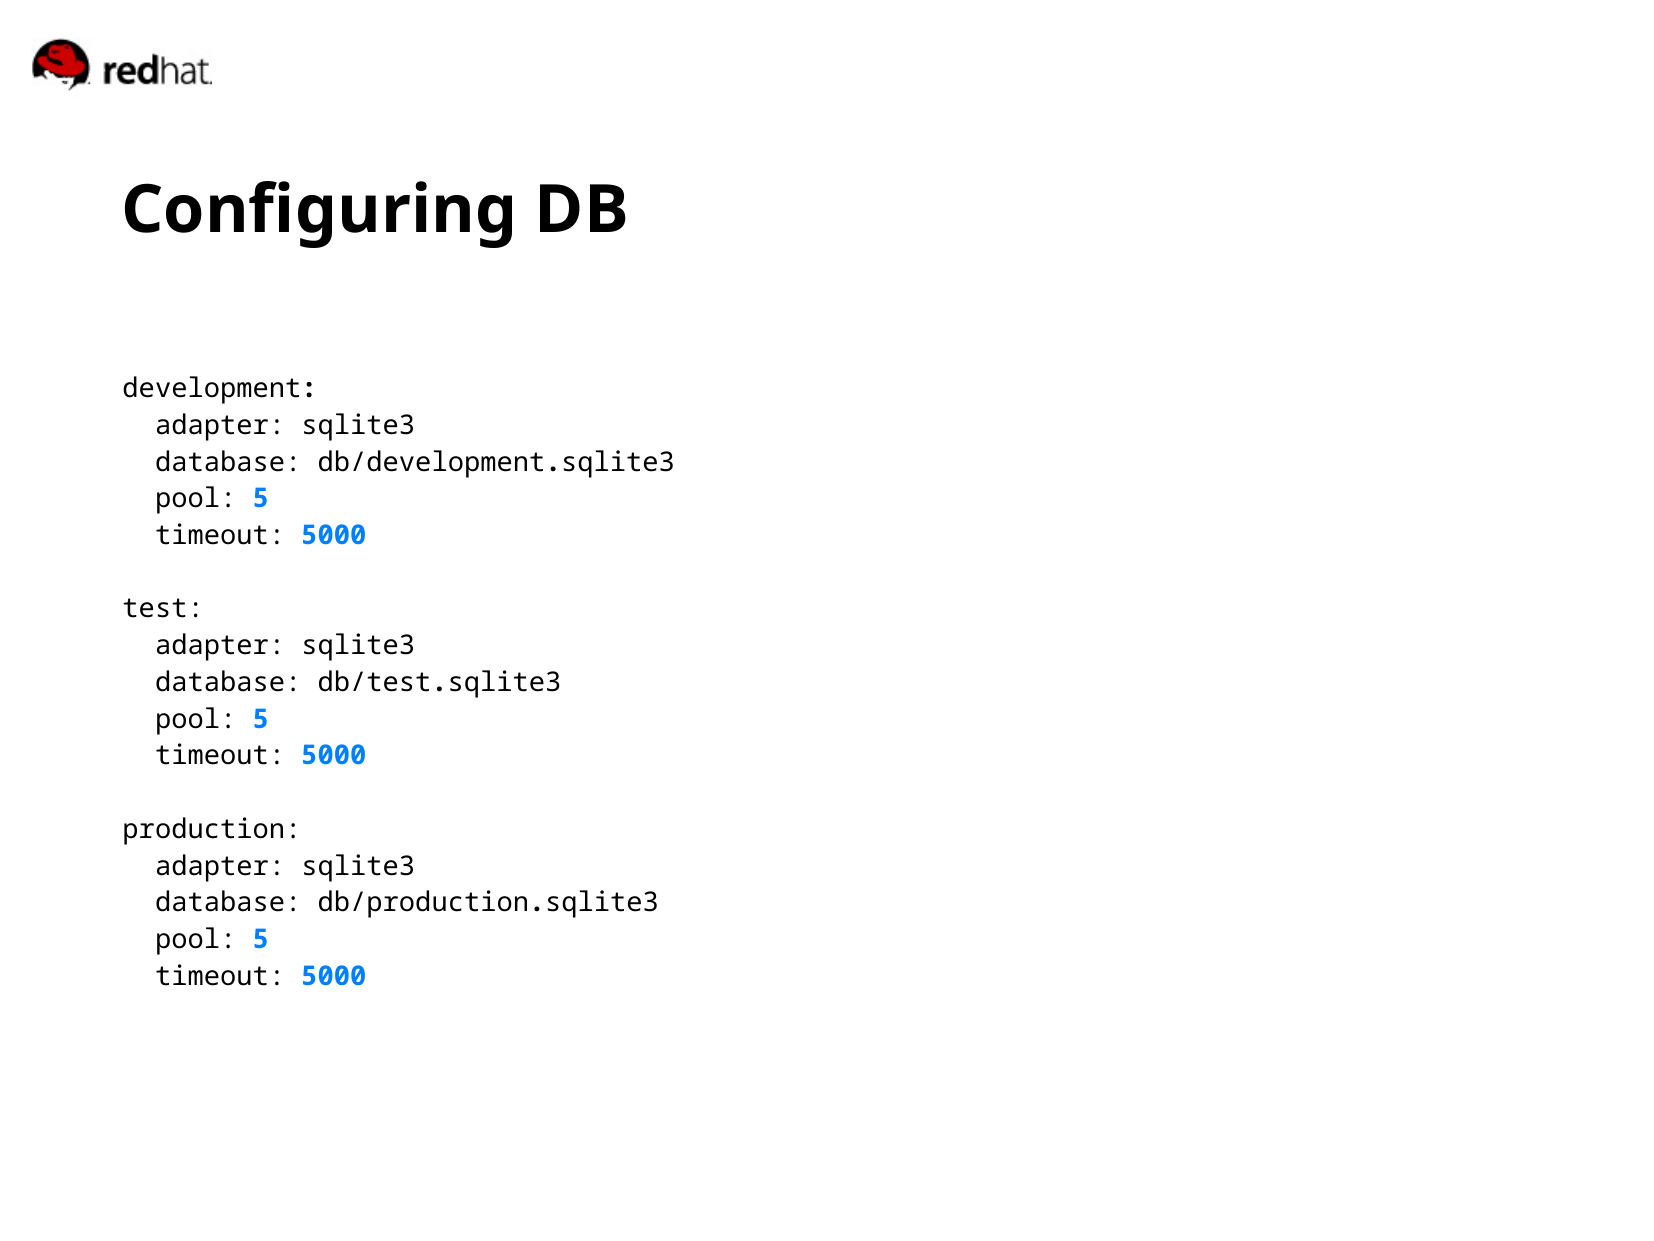

# Configuring DB
development:
 adapter: sqlite3
 database: db/development.sqlite3
 pool: 5
 timeout: 5000
test:
 adapter: sqlite3
 database: db/test.sqlite3
 pool: 5
 timeout: 5000
production:
 adapter: sqlite3
 database: db/production.sqlite3
 pool: 5
 timeout: 5000